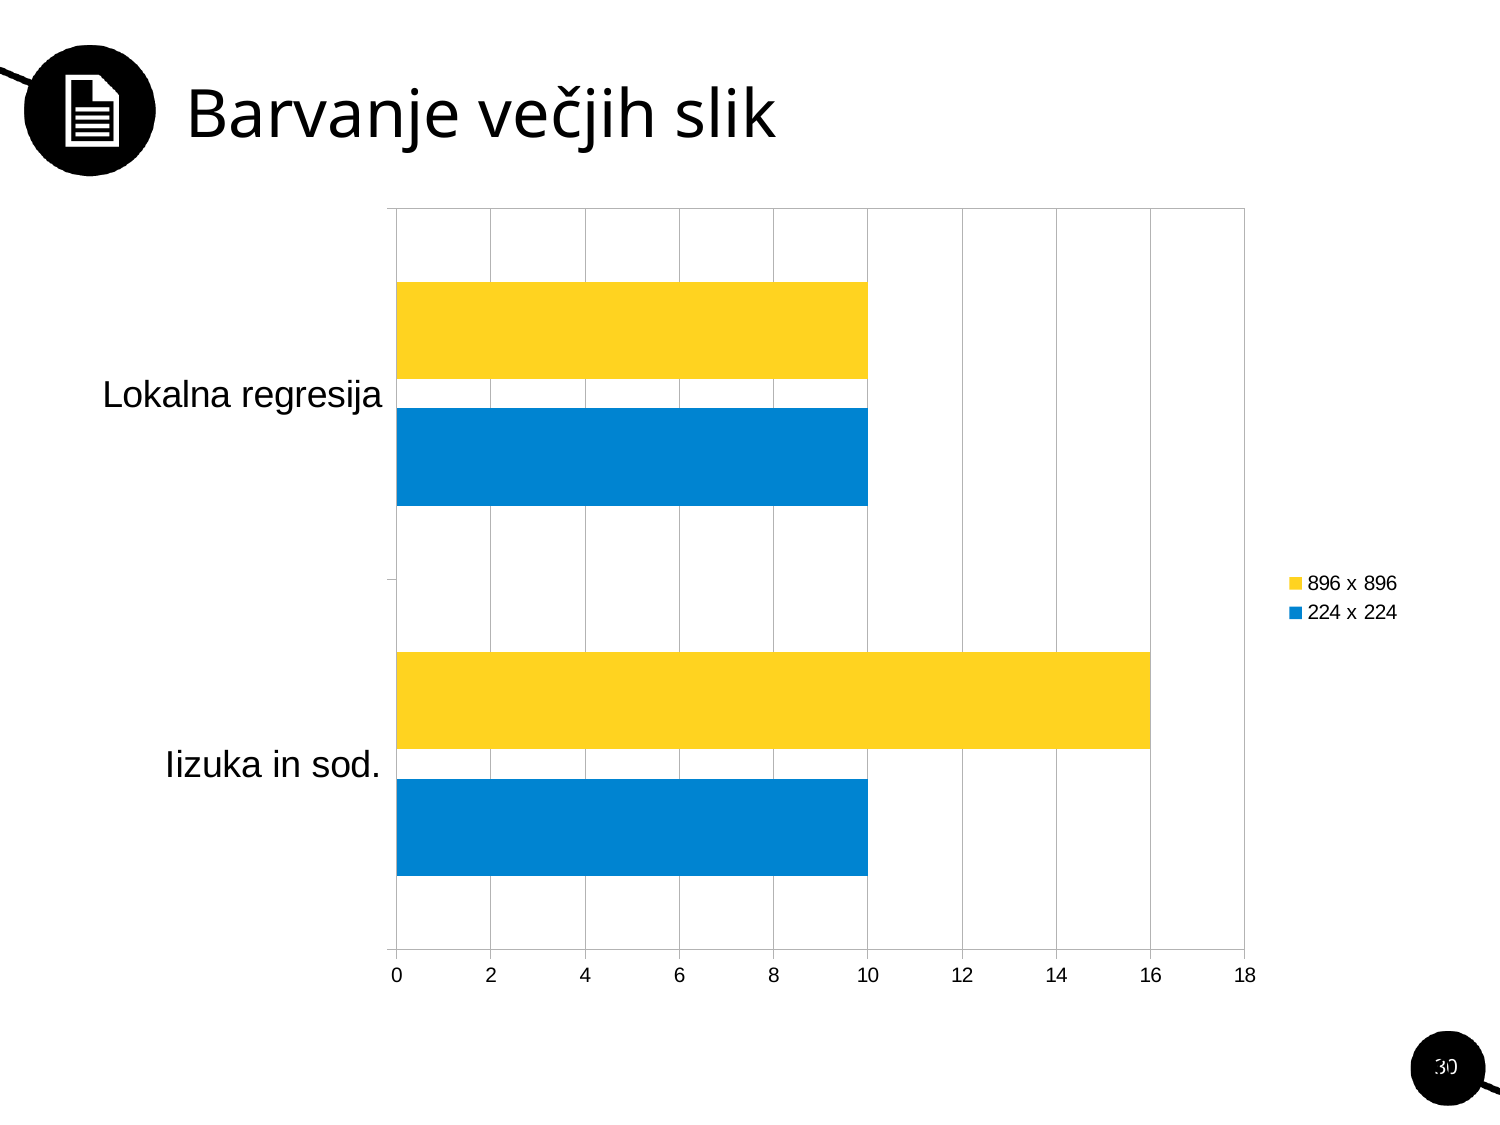

# Barvanje večjih slik
### Chart
| Category | 224 x 224 | 896 x 896 |
|---|---|---|
| Iizuka in sod. | 10.0 | 16.0 |
| Lokalna regresija | 10.0 | 10.0 |
### Chart
| Category | 224 x 224 | 896 x 896 |
|---|---|---|
| Iizuka in sod. | 10.0 | 16.0 |
| Lokalna regresija | 10.0 | 10.0 |
30